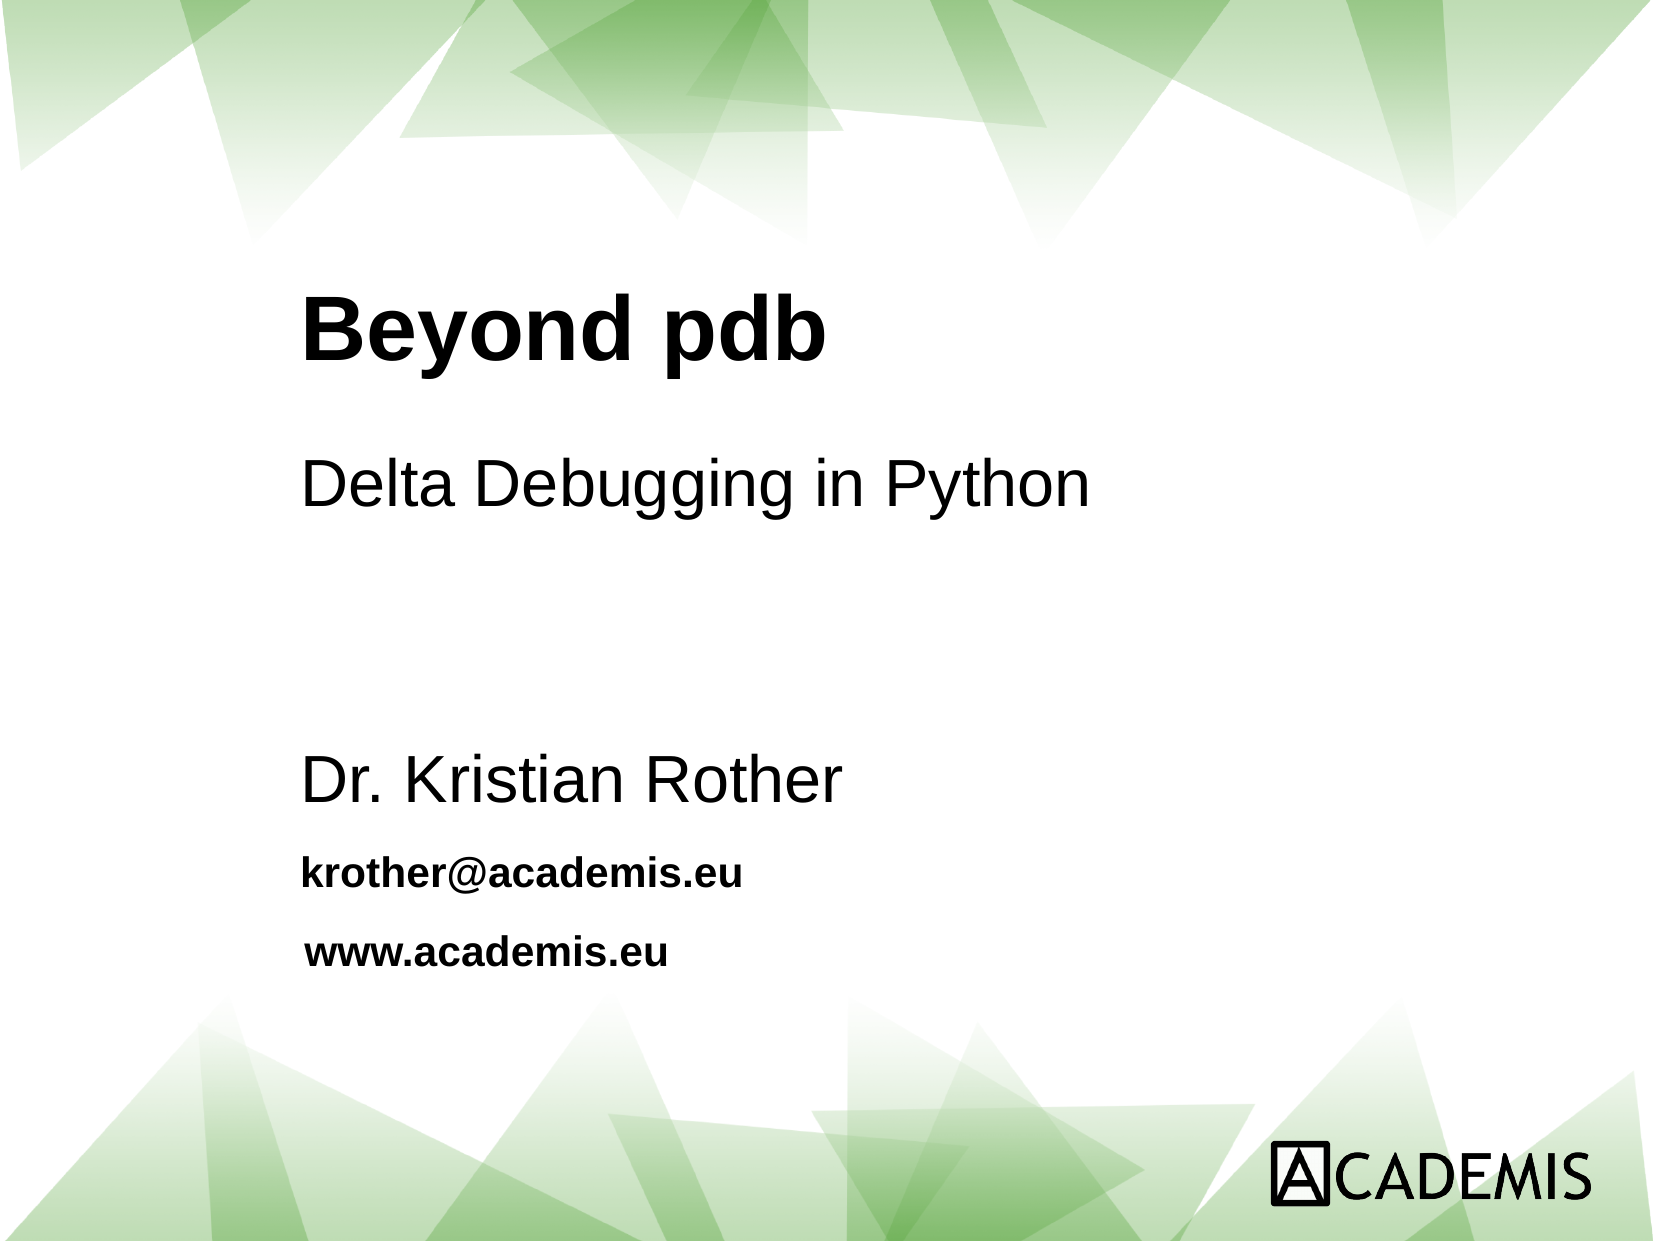

# Beyond pdb
Delta Debugging in Python
Dr. Kristian Rother
krother@academis.eu
www.academis.eu